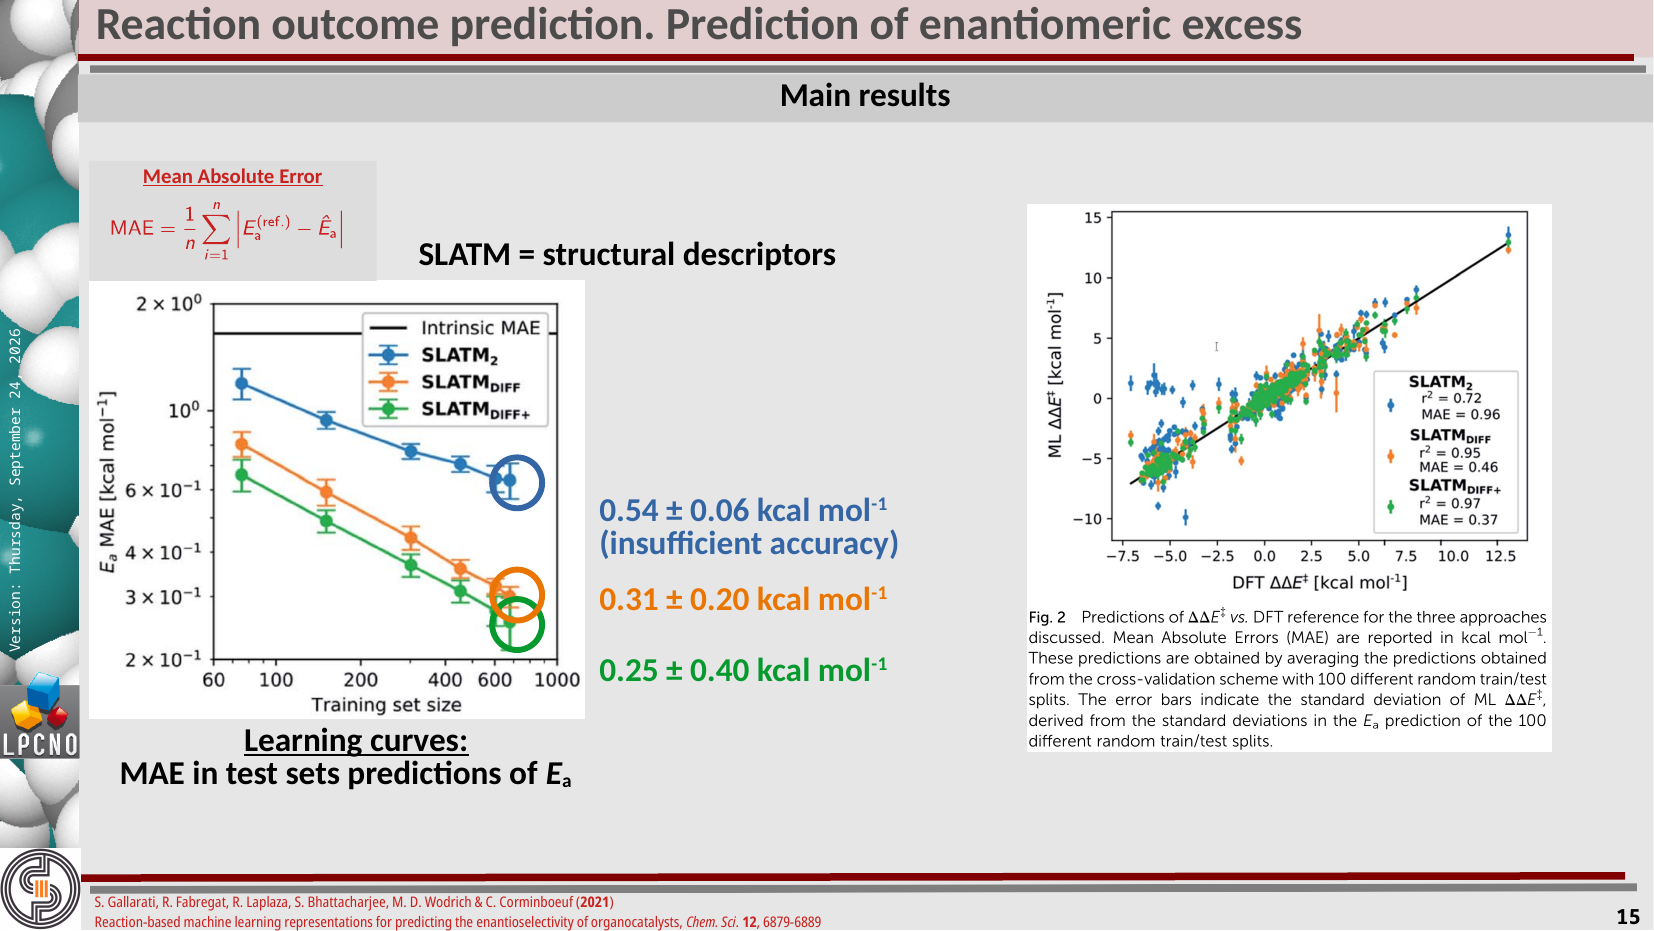

# Reaction outcome prediction. Prediction of enantiomeric excess
Main results
Mean Absolute Error
SLATM = structural descriptors
0.54 ± 0.06 kcal mol-1
(insufficient accuracy)
0.31 ± 0.20 kcal mol-1
0.25 ± 0.40 kcal mol-1
Learning curves:
MAE in test sets predictions of Ea
S. Gallarati, R. Fabregat, R. Laplaza, S. Bhattacharjee, M. D. Wodrich & C. Corminboeuf (2021)
Reaction-based machine learning representations for predicting the enantioselectivity of organocatalysts, Chem. Sci. 12, 6879-6889